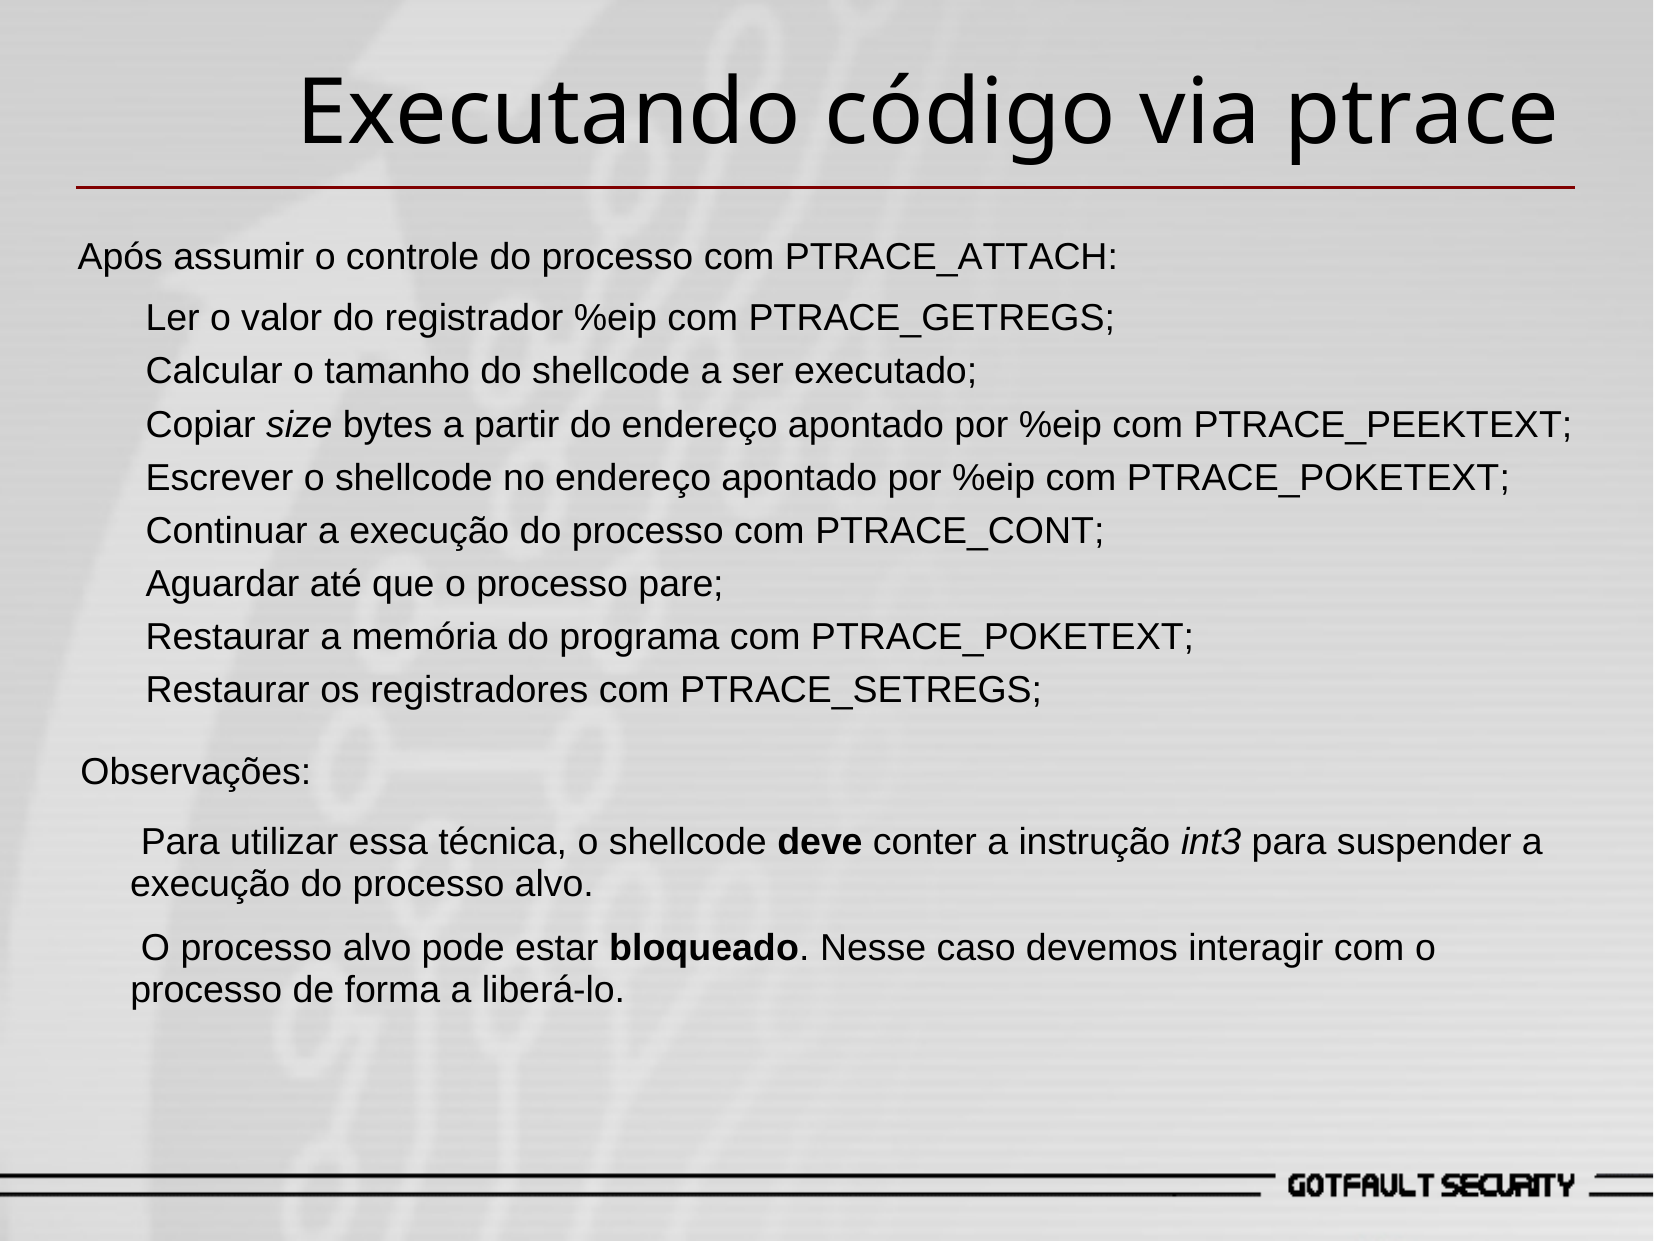

Executando código via ptrace
Após assumir o controle do processo com PTRACE_ATTACH:
 Ler o valor do registrador %eip com PTRACE_GETREGS;
 Calcular o tamanho do shellcode a ser executado;
 Copiar size bytes a partir do endereço apontado por %eip com PTRACE_PEEKTEXT;
 Escrever o shellcode no endereço apontado por %eip com PTRACE_POKETEXT;
 Continuar a execução do processo com PTRACE_CONT;
 Aguardar até que o processo pare;
 Restaurar a memória do programa com PTRACE_POKETEXT;
 Restaurar os registradores com PTRACE_SETREGS;
Observações:
 Para utilizar essa técnica, o shellcode deve conter a instrução int3 para suspender a execução do processo alvo.
 O processo alvo pode estar bloqueado. Nesse caso devemos interagir com o processo de forma a liberá-lo.